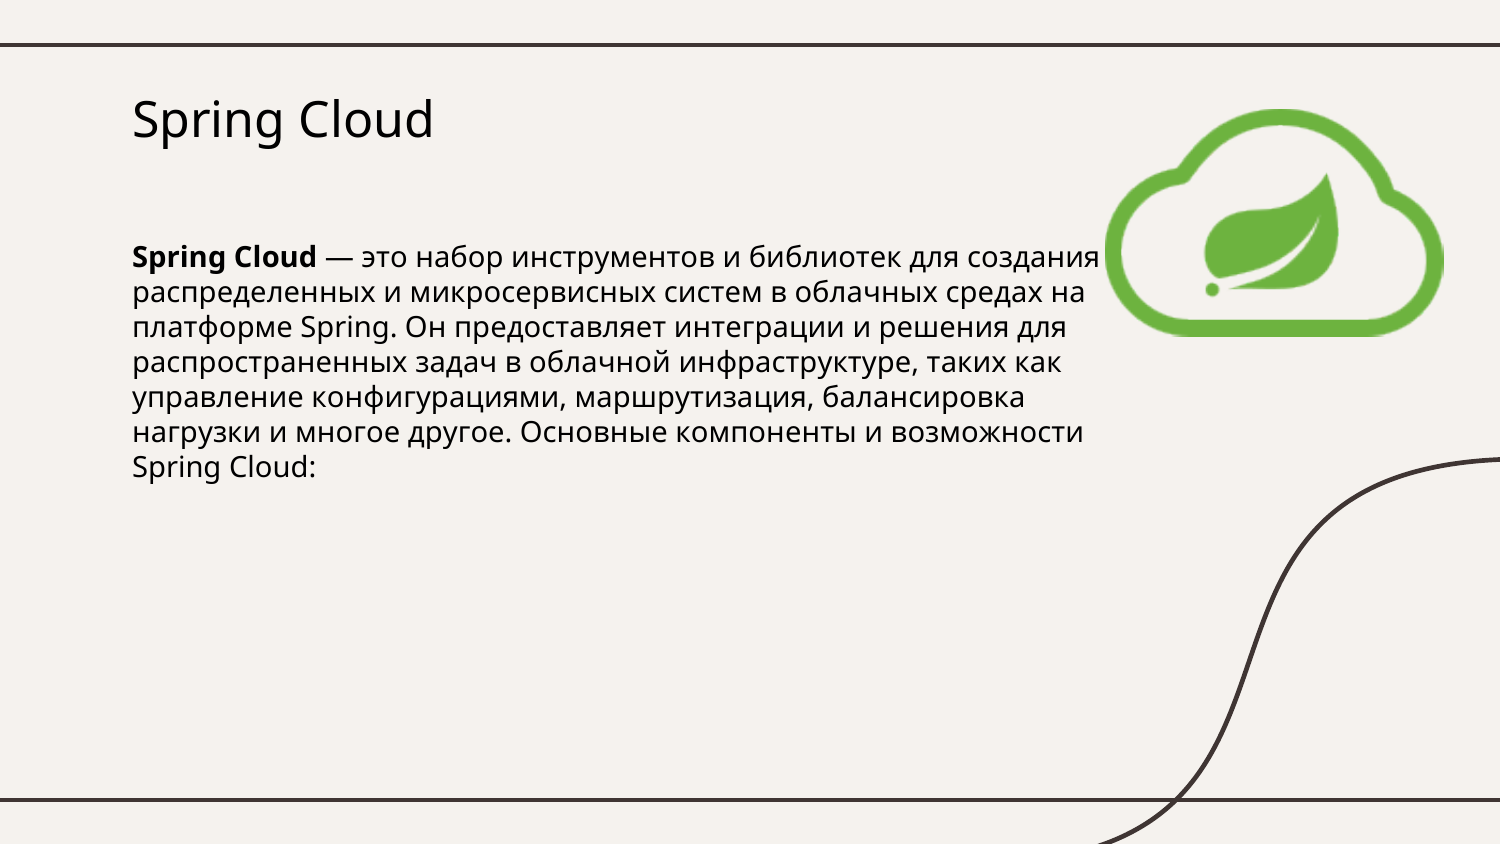

Spring Cloud
# Spring Cloud — это набор инструментов и библиотек для создания распределенных и микросервисных систем в облачных средах на платформе Spring. Он предоставляет интеграции и решения для распространенных задач в облачной инфраструктуре, таких как управление конфигурациями, маршрутизация, балансировка нагрузки и многое другое. Основные компоненты и возможности Spring Cloud: